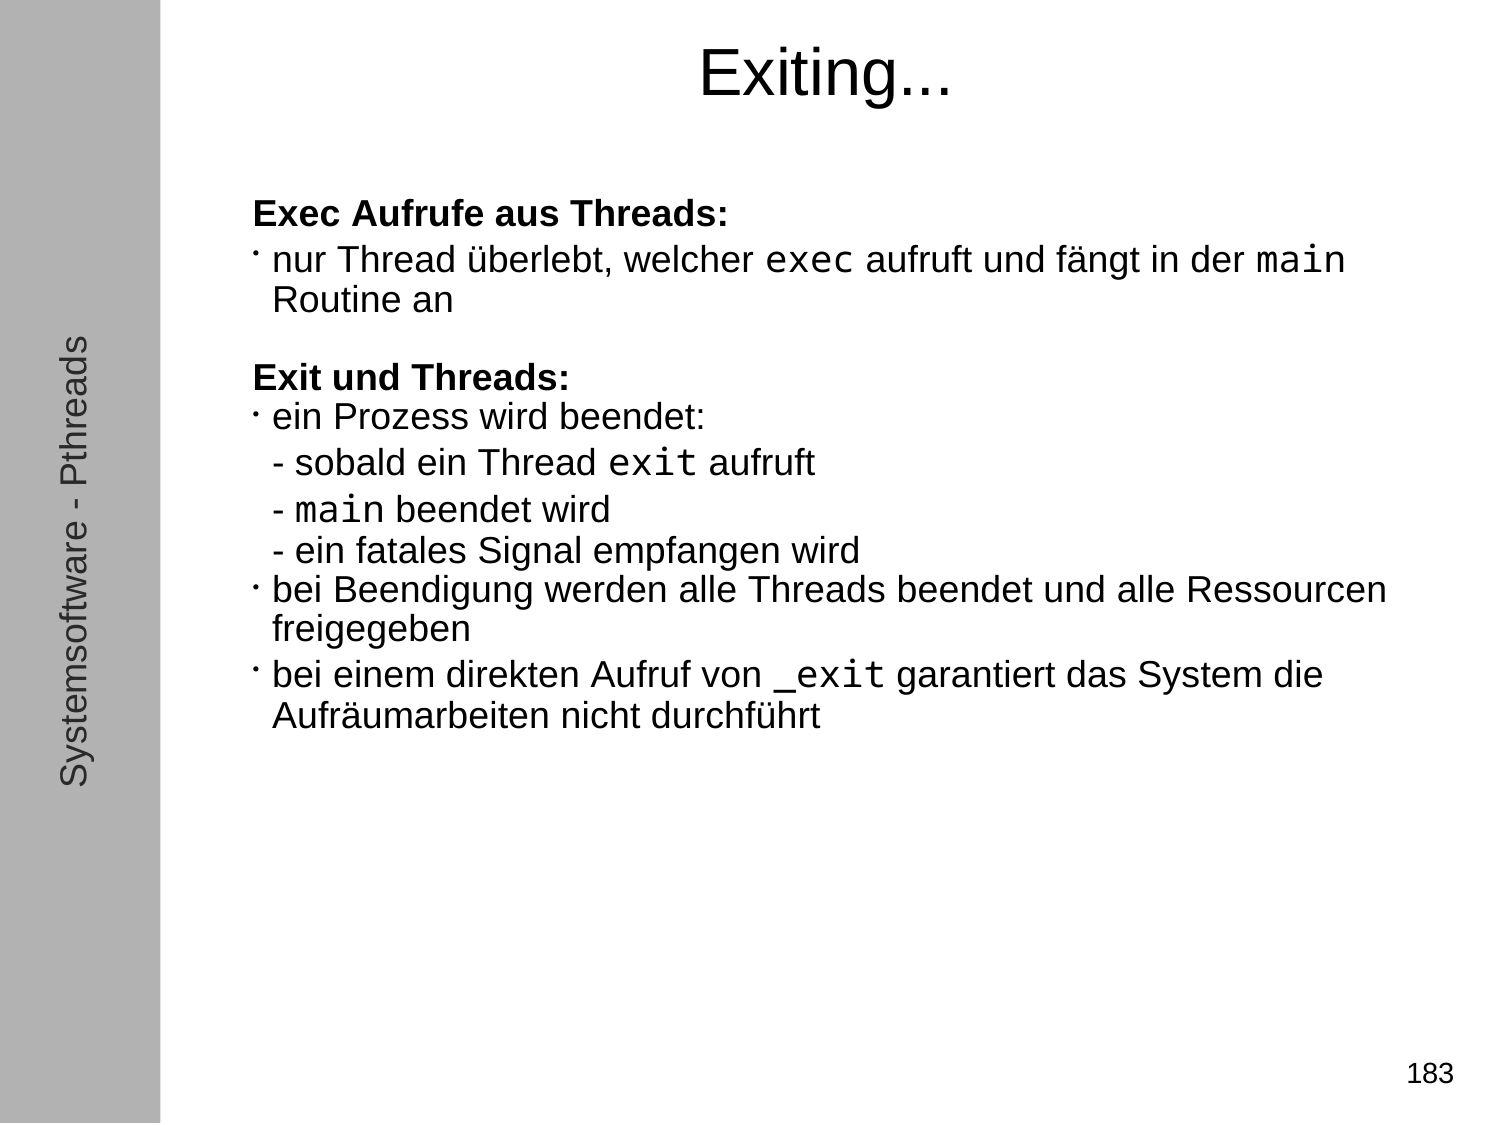

Exiting...
Exec Aufrufe aus Threads:
nur Thread überlebt, welcher exec aufruft und fängt in der main Routine an
Exit und Threads:
ein Prozess wird beendet:
- sobald ein Thread exit aufruft
- main beendet wird
- ein fatales Signal empfangen wird
bei Beendigung werden alle Threads beendet und alle Ressourcen freigegeben
bei einem direkten Aufruf von _exit garantiert das System die Aufräumarbeiten nicht durchführt
Systemsoftware - Pthreads